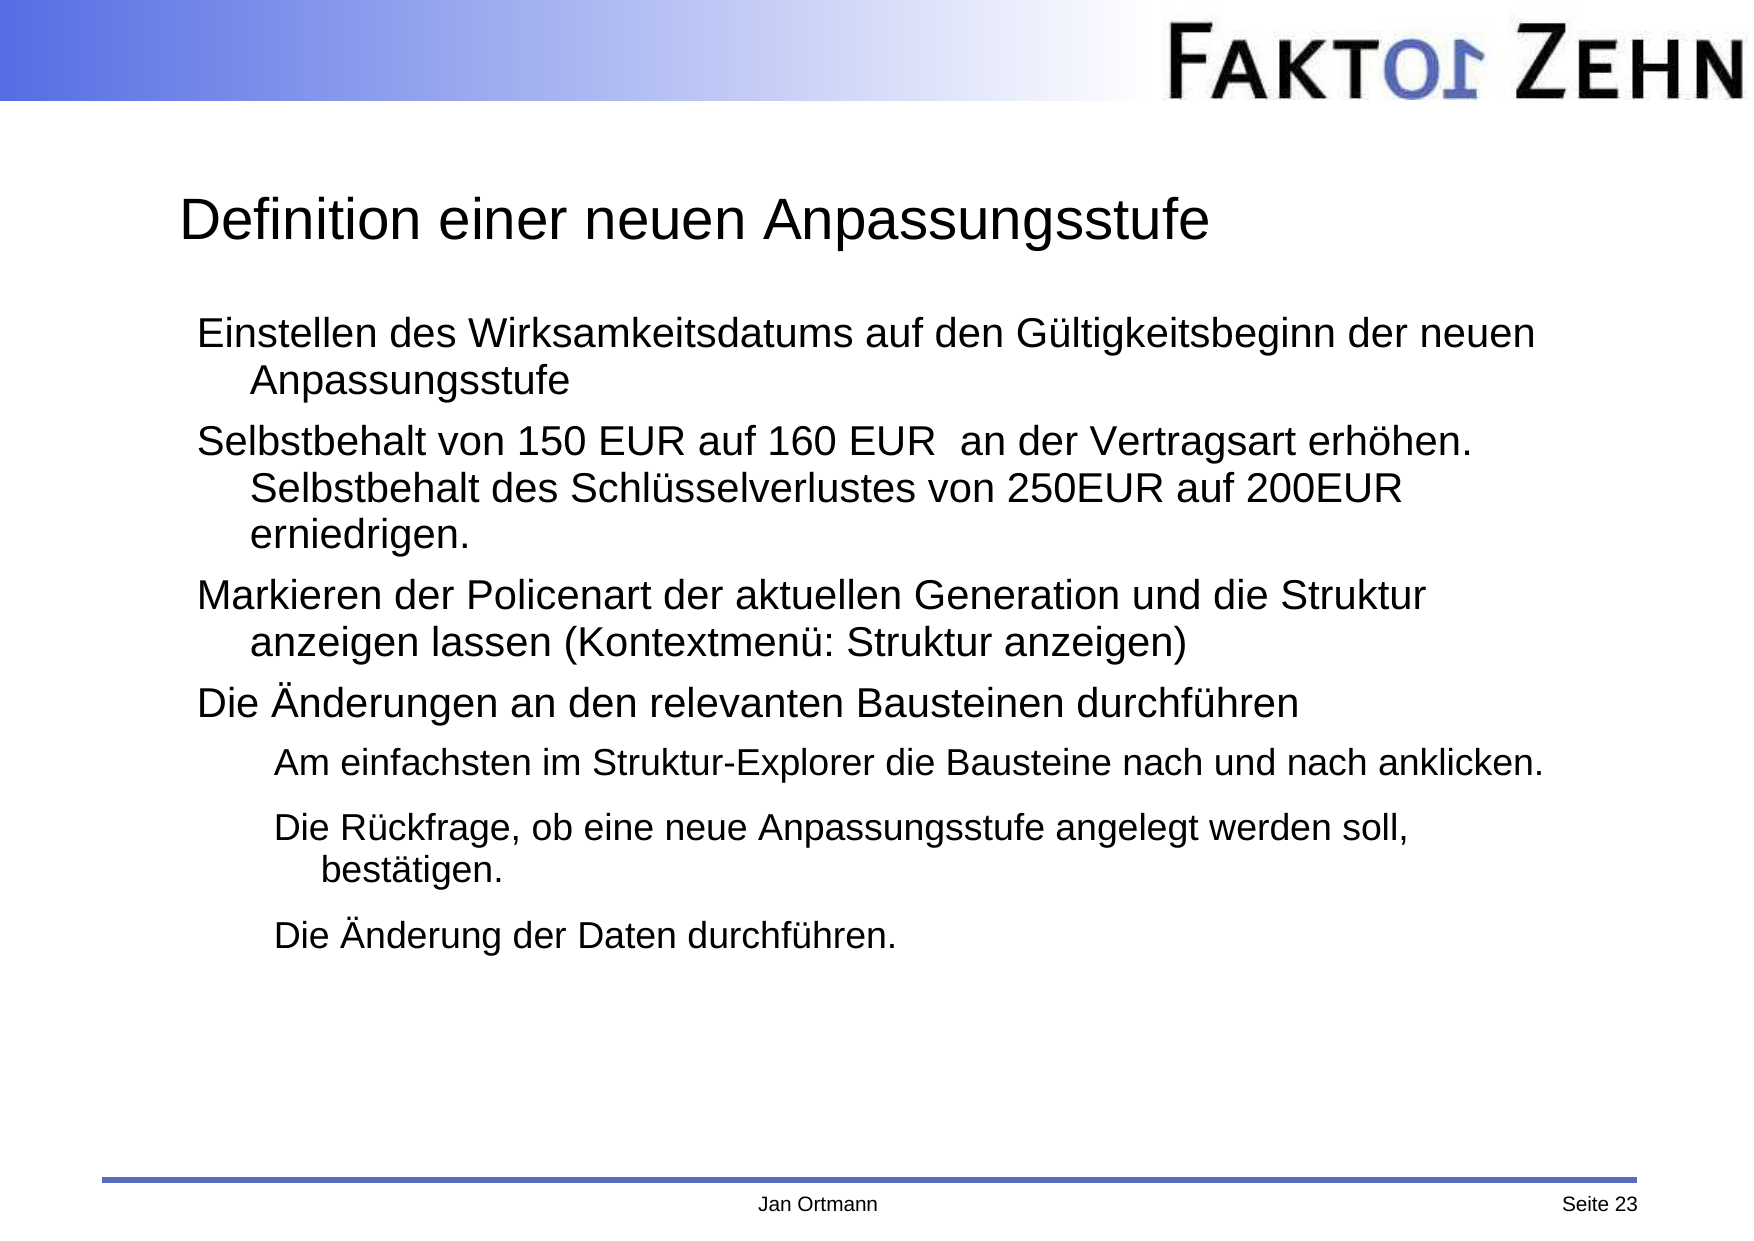

# Definition einer neuen Anpassungsstufe
Einstellen des Wirksamkeitsdatums auf den Gültigkeitsbeginn der neuen Anpassungsstufe
Selbstbehalt von 150 EUR auf 160 EUR an der Vertragsart erhöhen. Selbstbehalt des Schlüsselverlustes von 250EUR auf 200EUR erniedrigen.
Markieren der Policenart der aktuellen Generation und die Struktur anzeigen lassen (Kontextmenü: Struktur anzeigen)
Die Änderungen an den relevanten Bausteinen durchführen
Am einfachsten im Struktur-Explorer die Bausteine nach und nach anklicken.
Die Rückfrage, ob eine neue Anpassungsstufe angelegt werden soll, bestätigen.
Die Änderung der Daten durchführen.